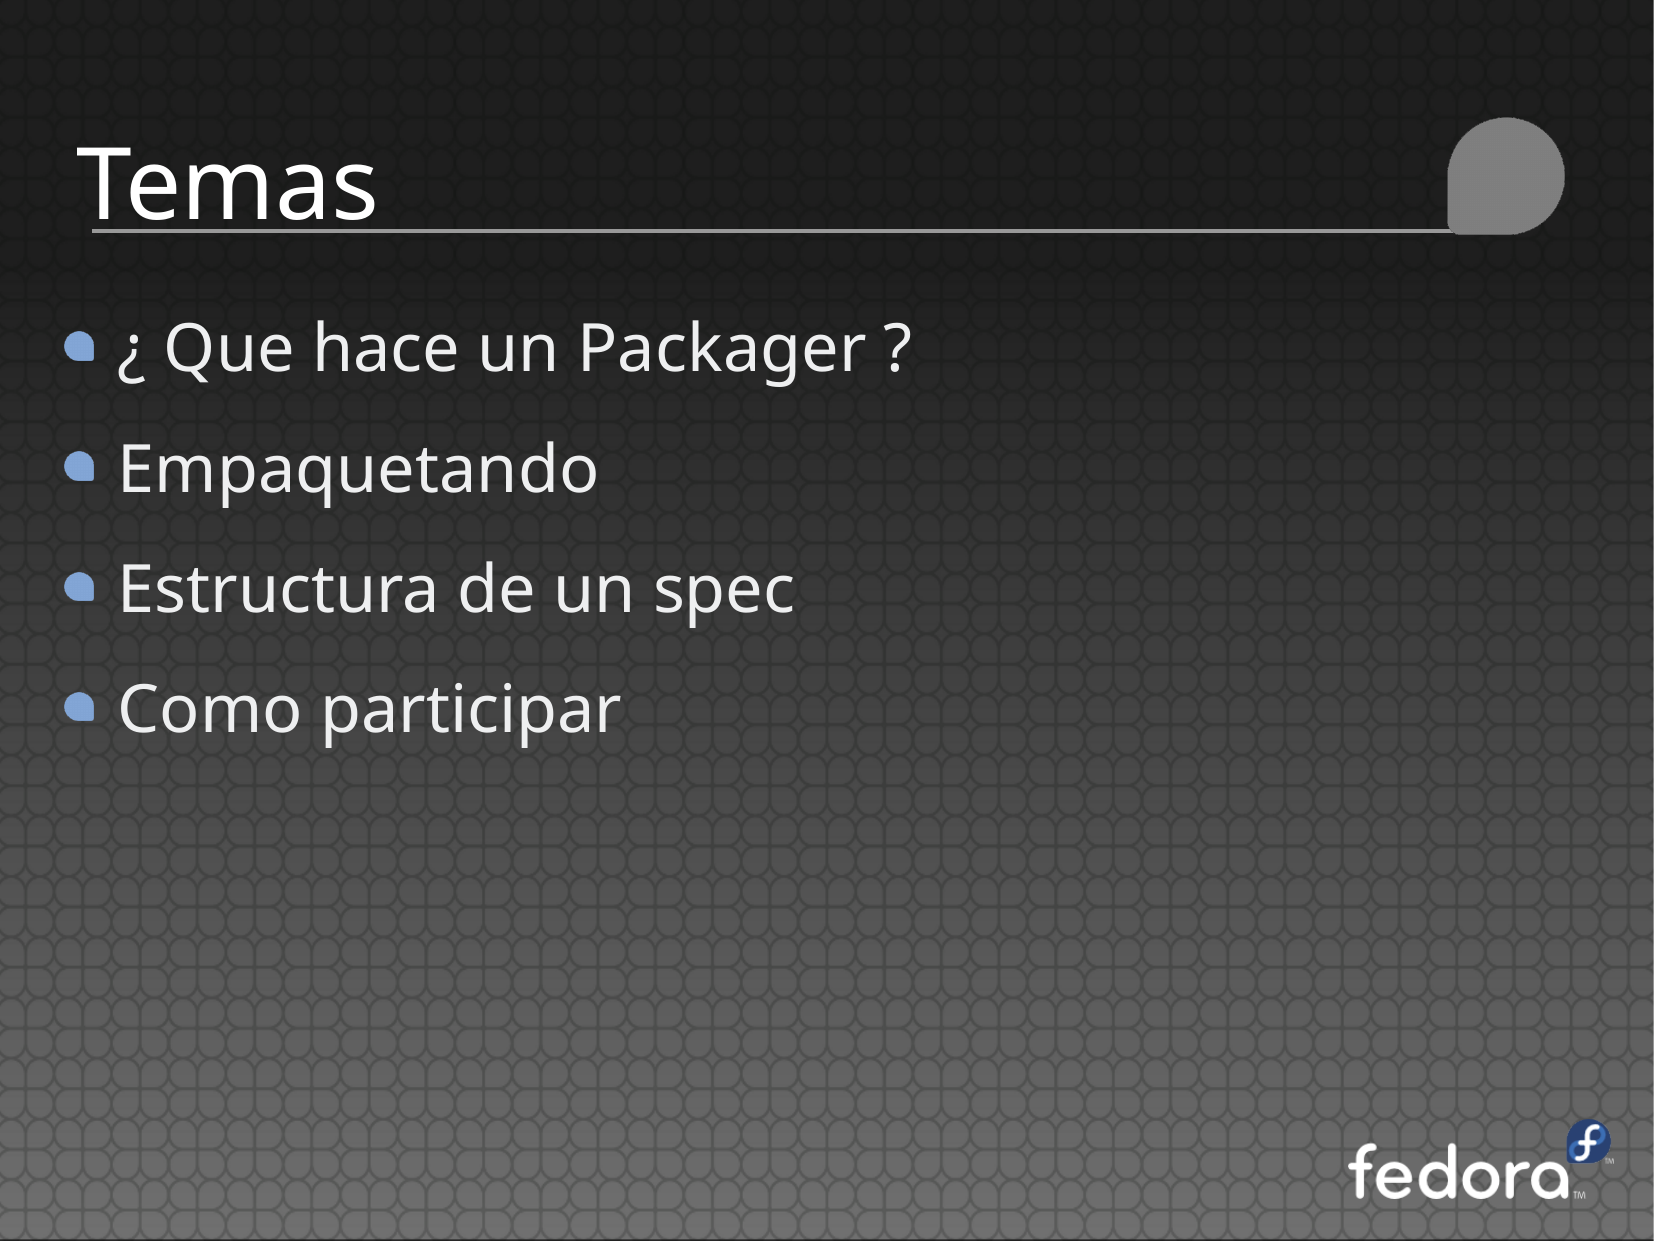

# Temas
¿ Que hace un Packager ?
Empaquetando
Estructura de un spec
Como participar